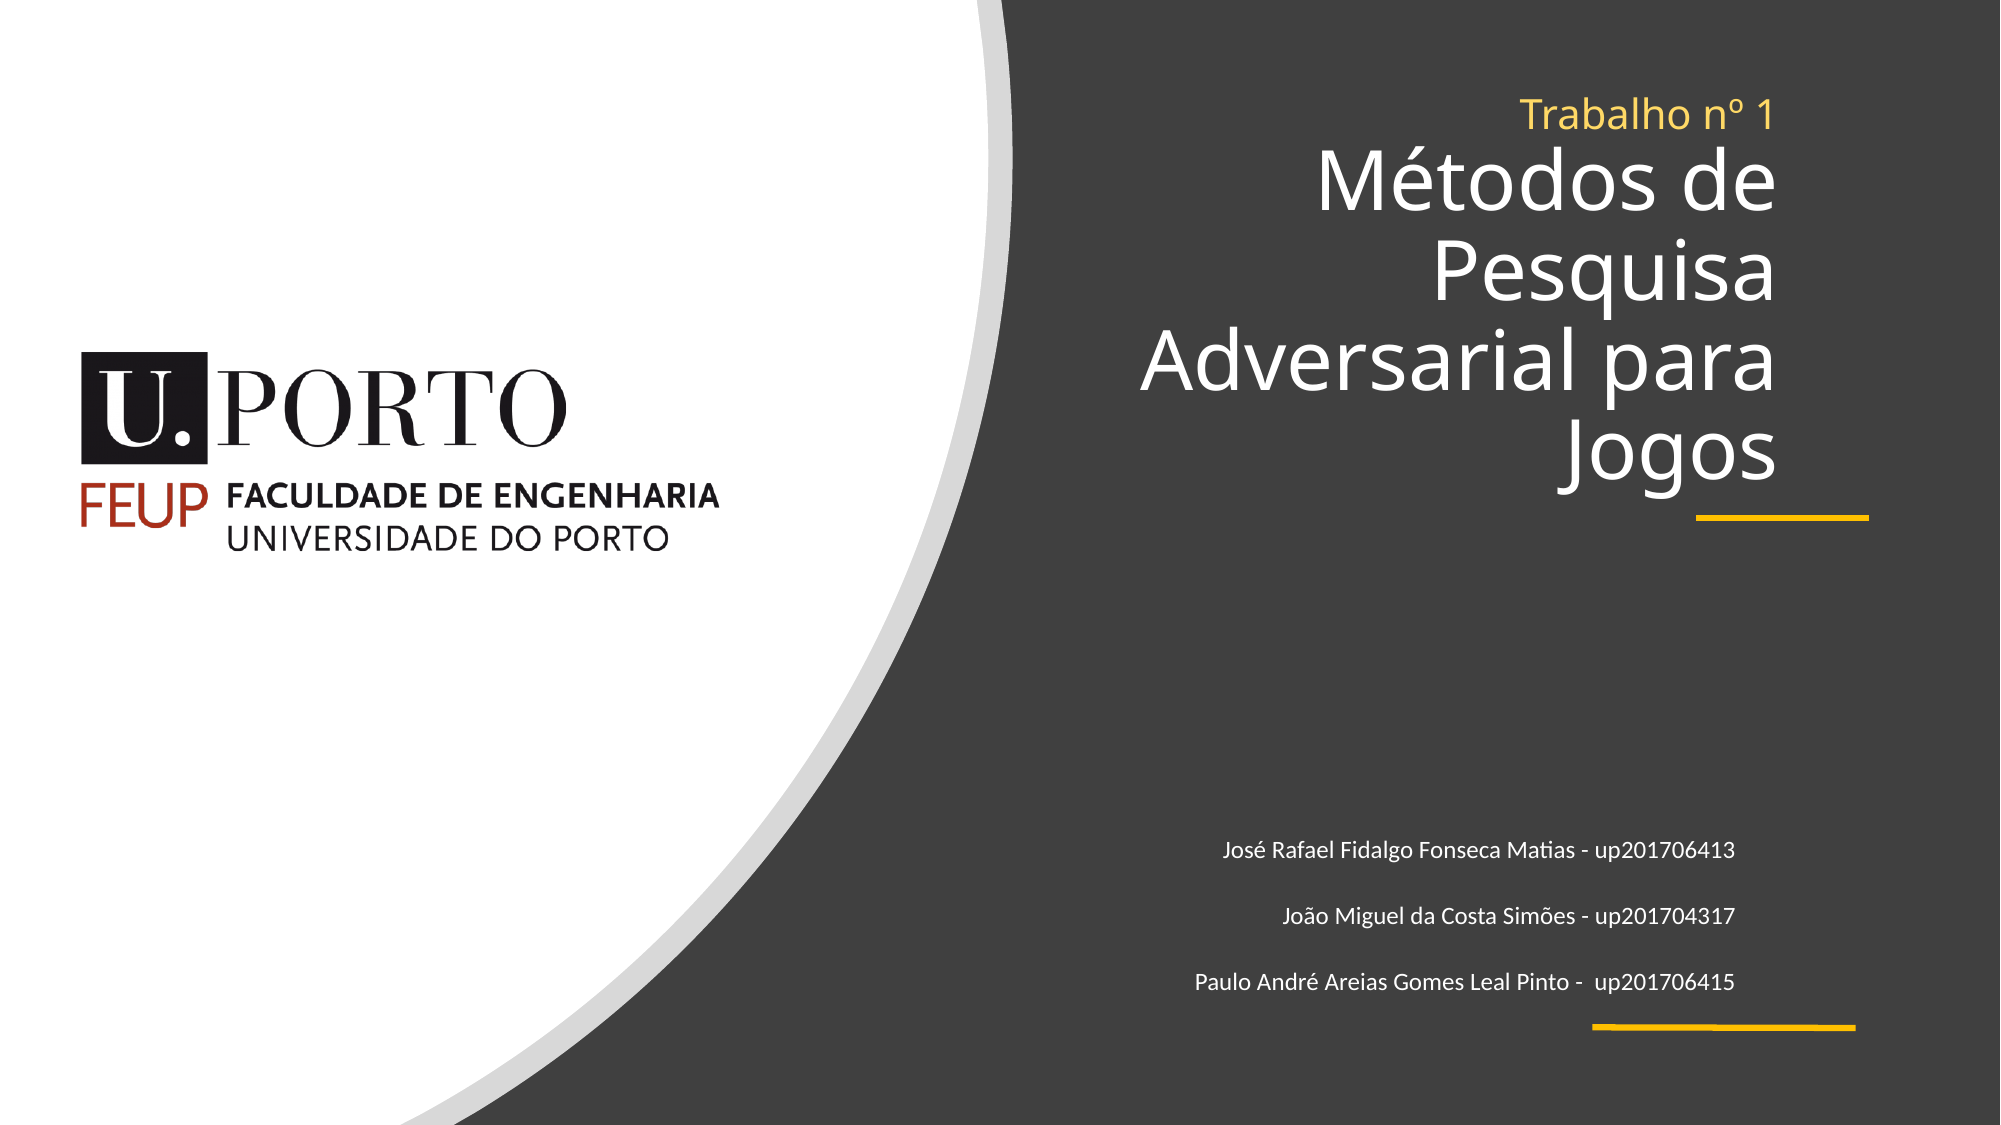

# Trabalho nº 1 Métodos de Pesquisa Adversarial para Jogos
José Rafael Fidalgo Fonseca Matias - up201706413
João Miguel da Costa Simões - up201704317
Paulo André Areias Gomes Leal Pinto - up201706415